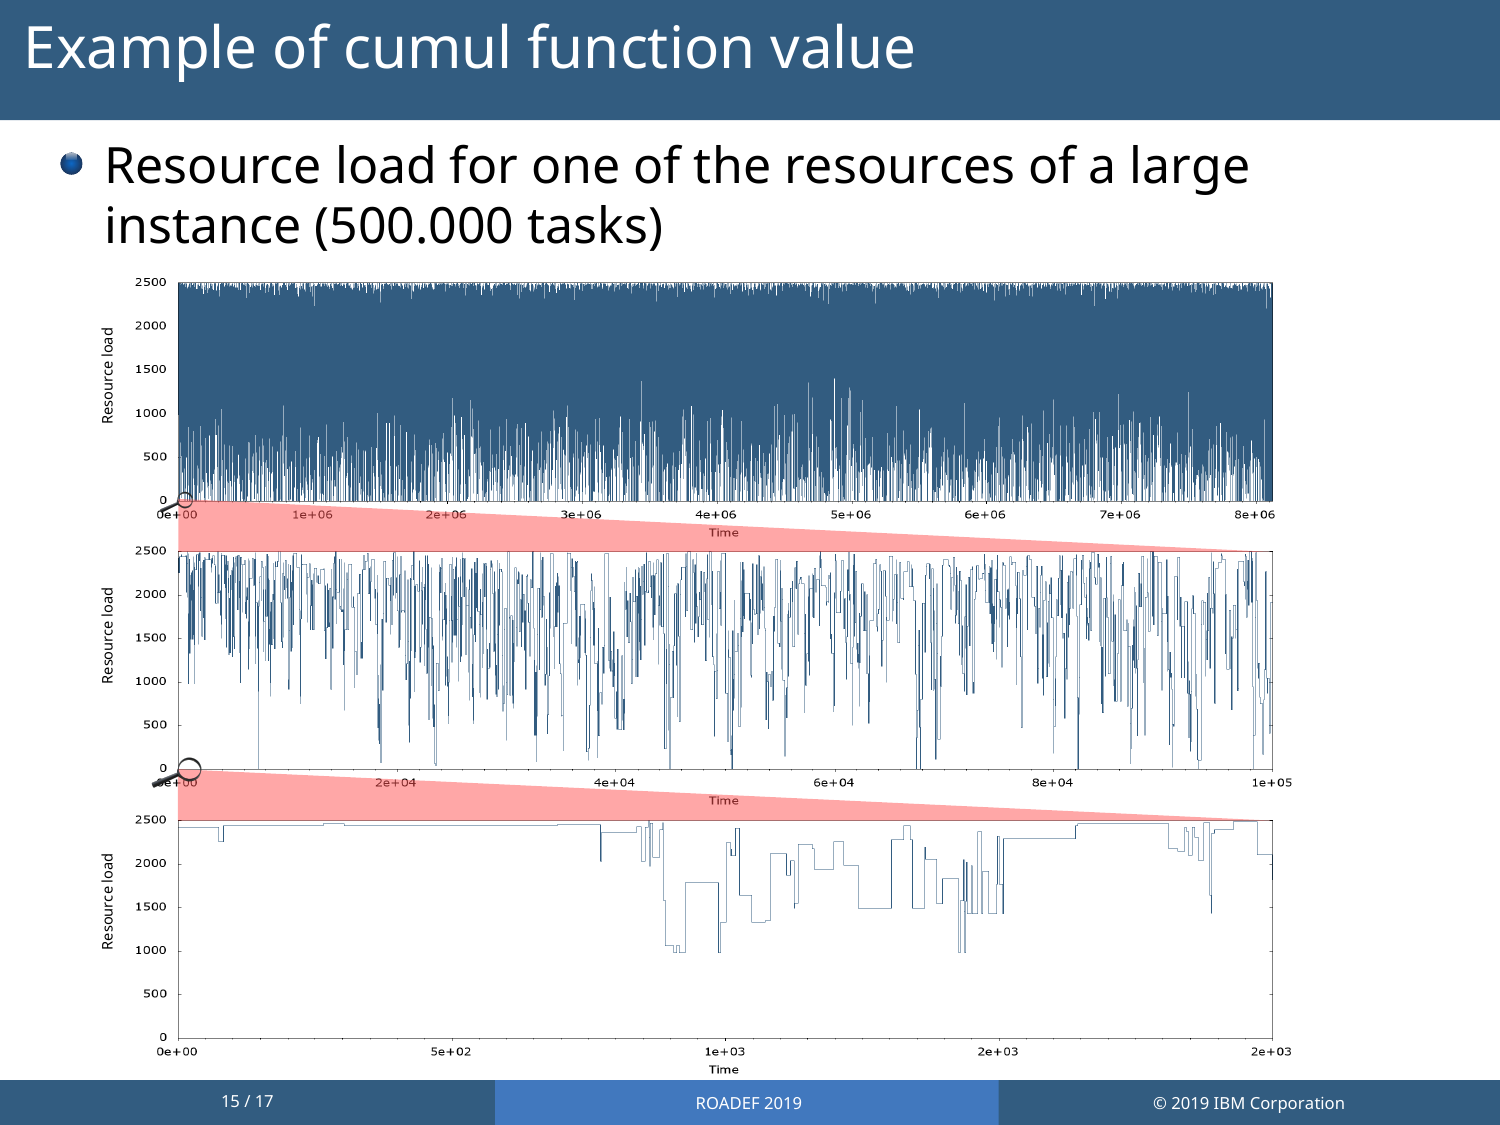

# Example of cumul function value
Resource load for one of the resources of a large instance (500.000 tasks)
Resource load
Resource load
Resource load